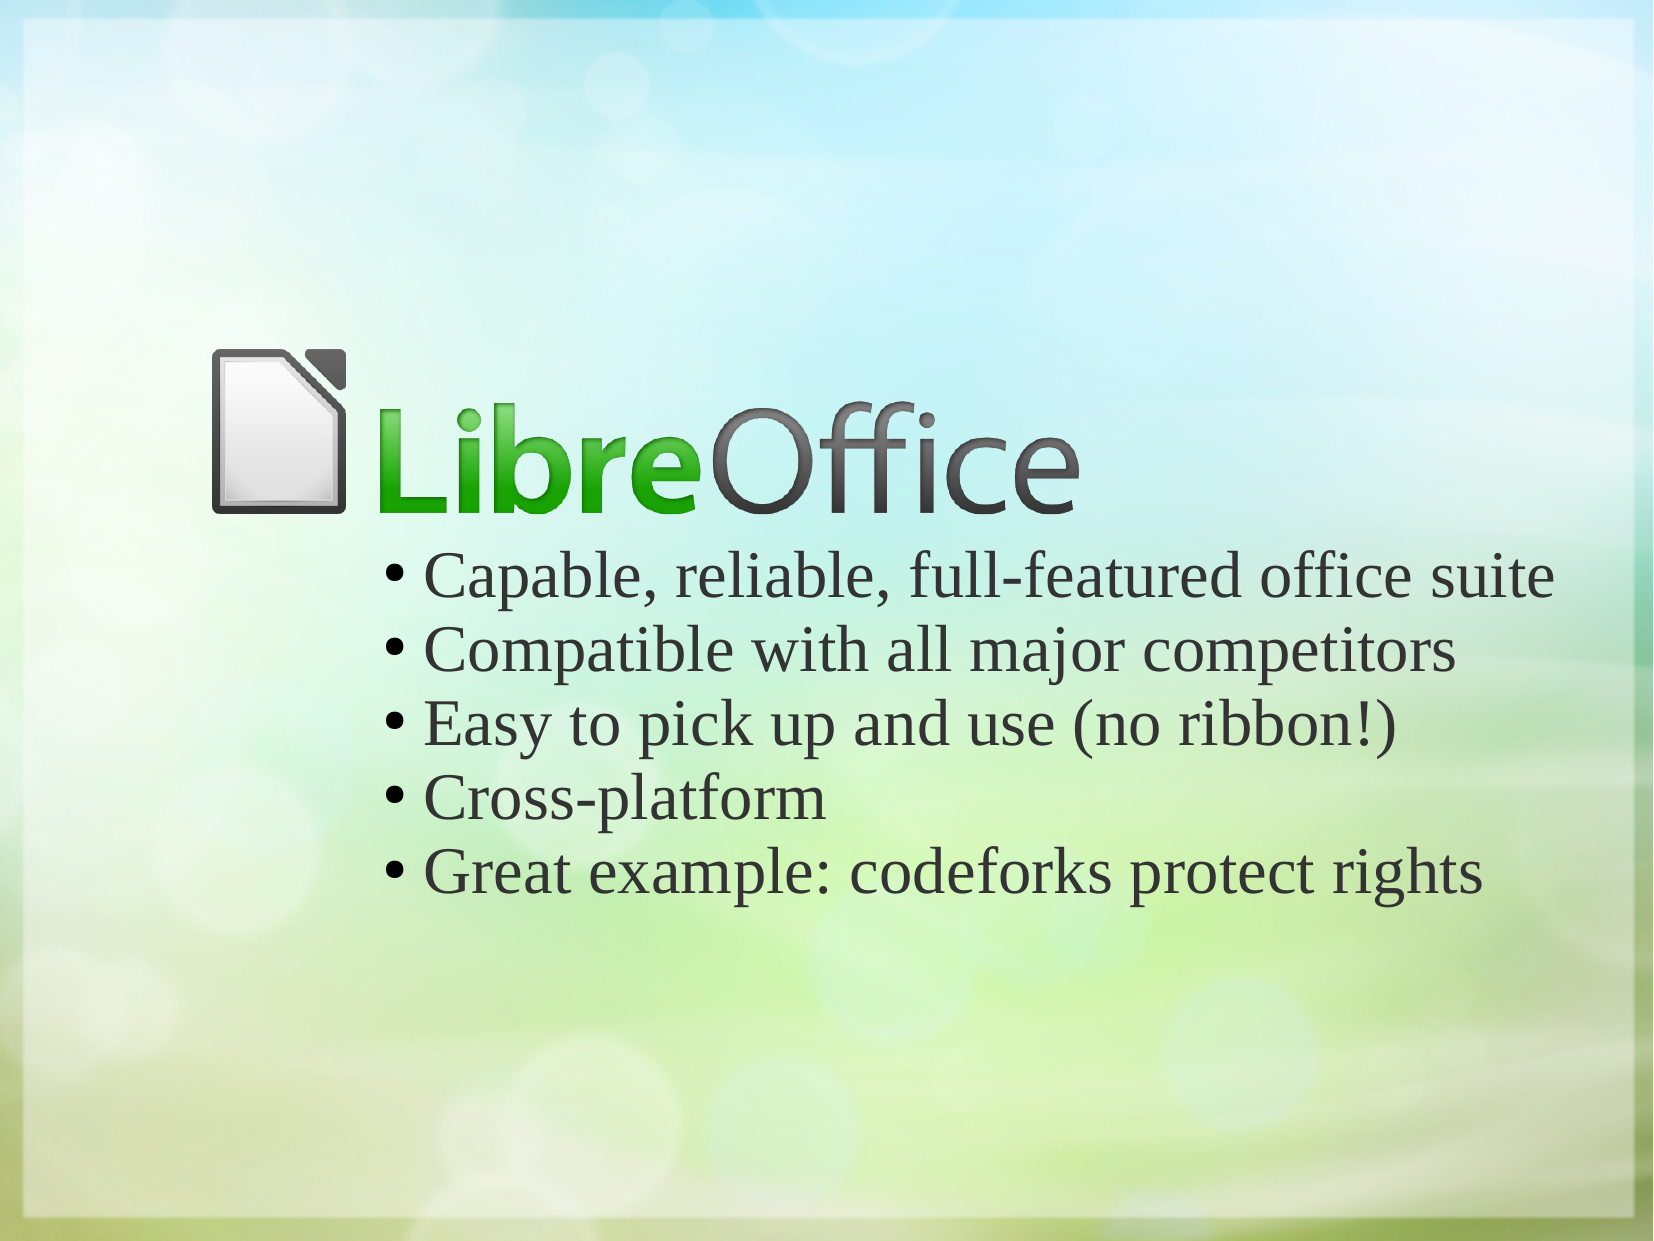

#
 Capable, reliable, full-featured office suite
 Compatible with all major competitors
 Easy to pick up and use (no ribbon!)
 Cross-platform
 Great example: codeforks protect rights